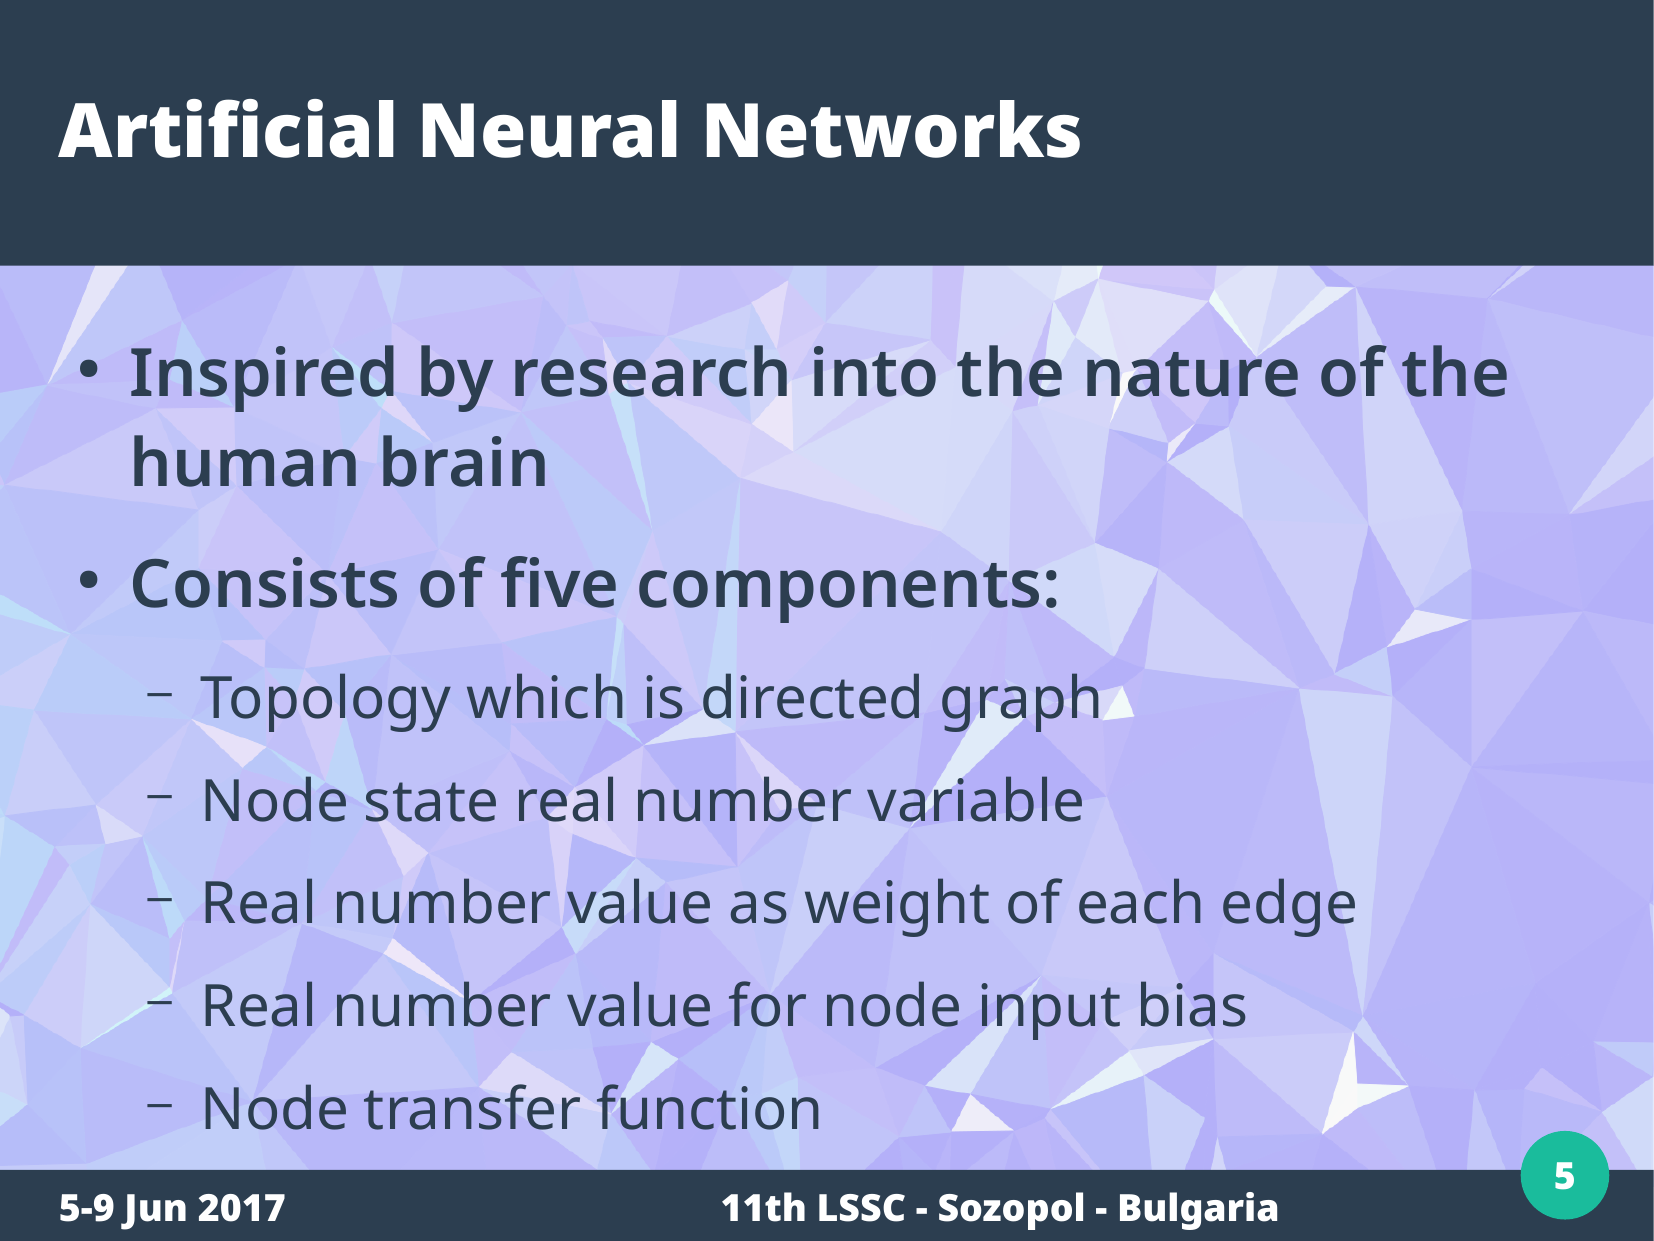

# Artificial Neural Networks
Inspired by research into the nature of the human brain
Consists of five components:
Topology which is directed graph
Node state real number variable
Real number value as weight of each edge
Real number value for node input bias
Node transfer function
5
5-9 Jun 2017
11th LSSC - Sozopol - Bulgaria